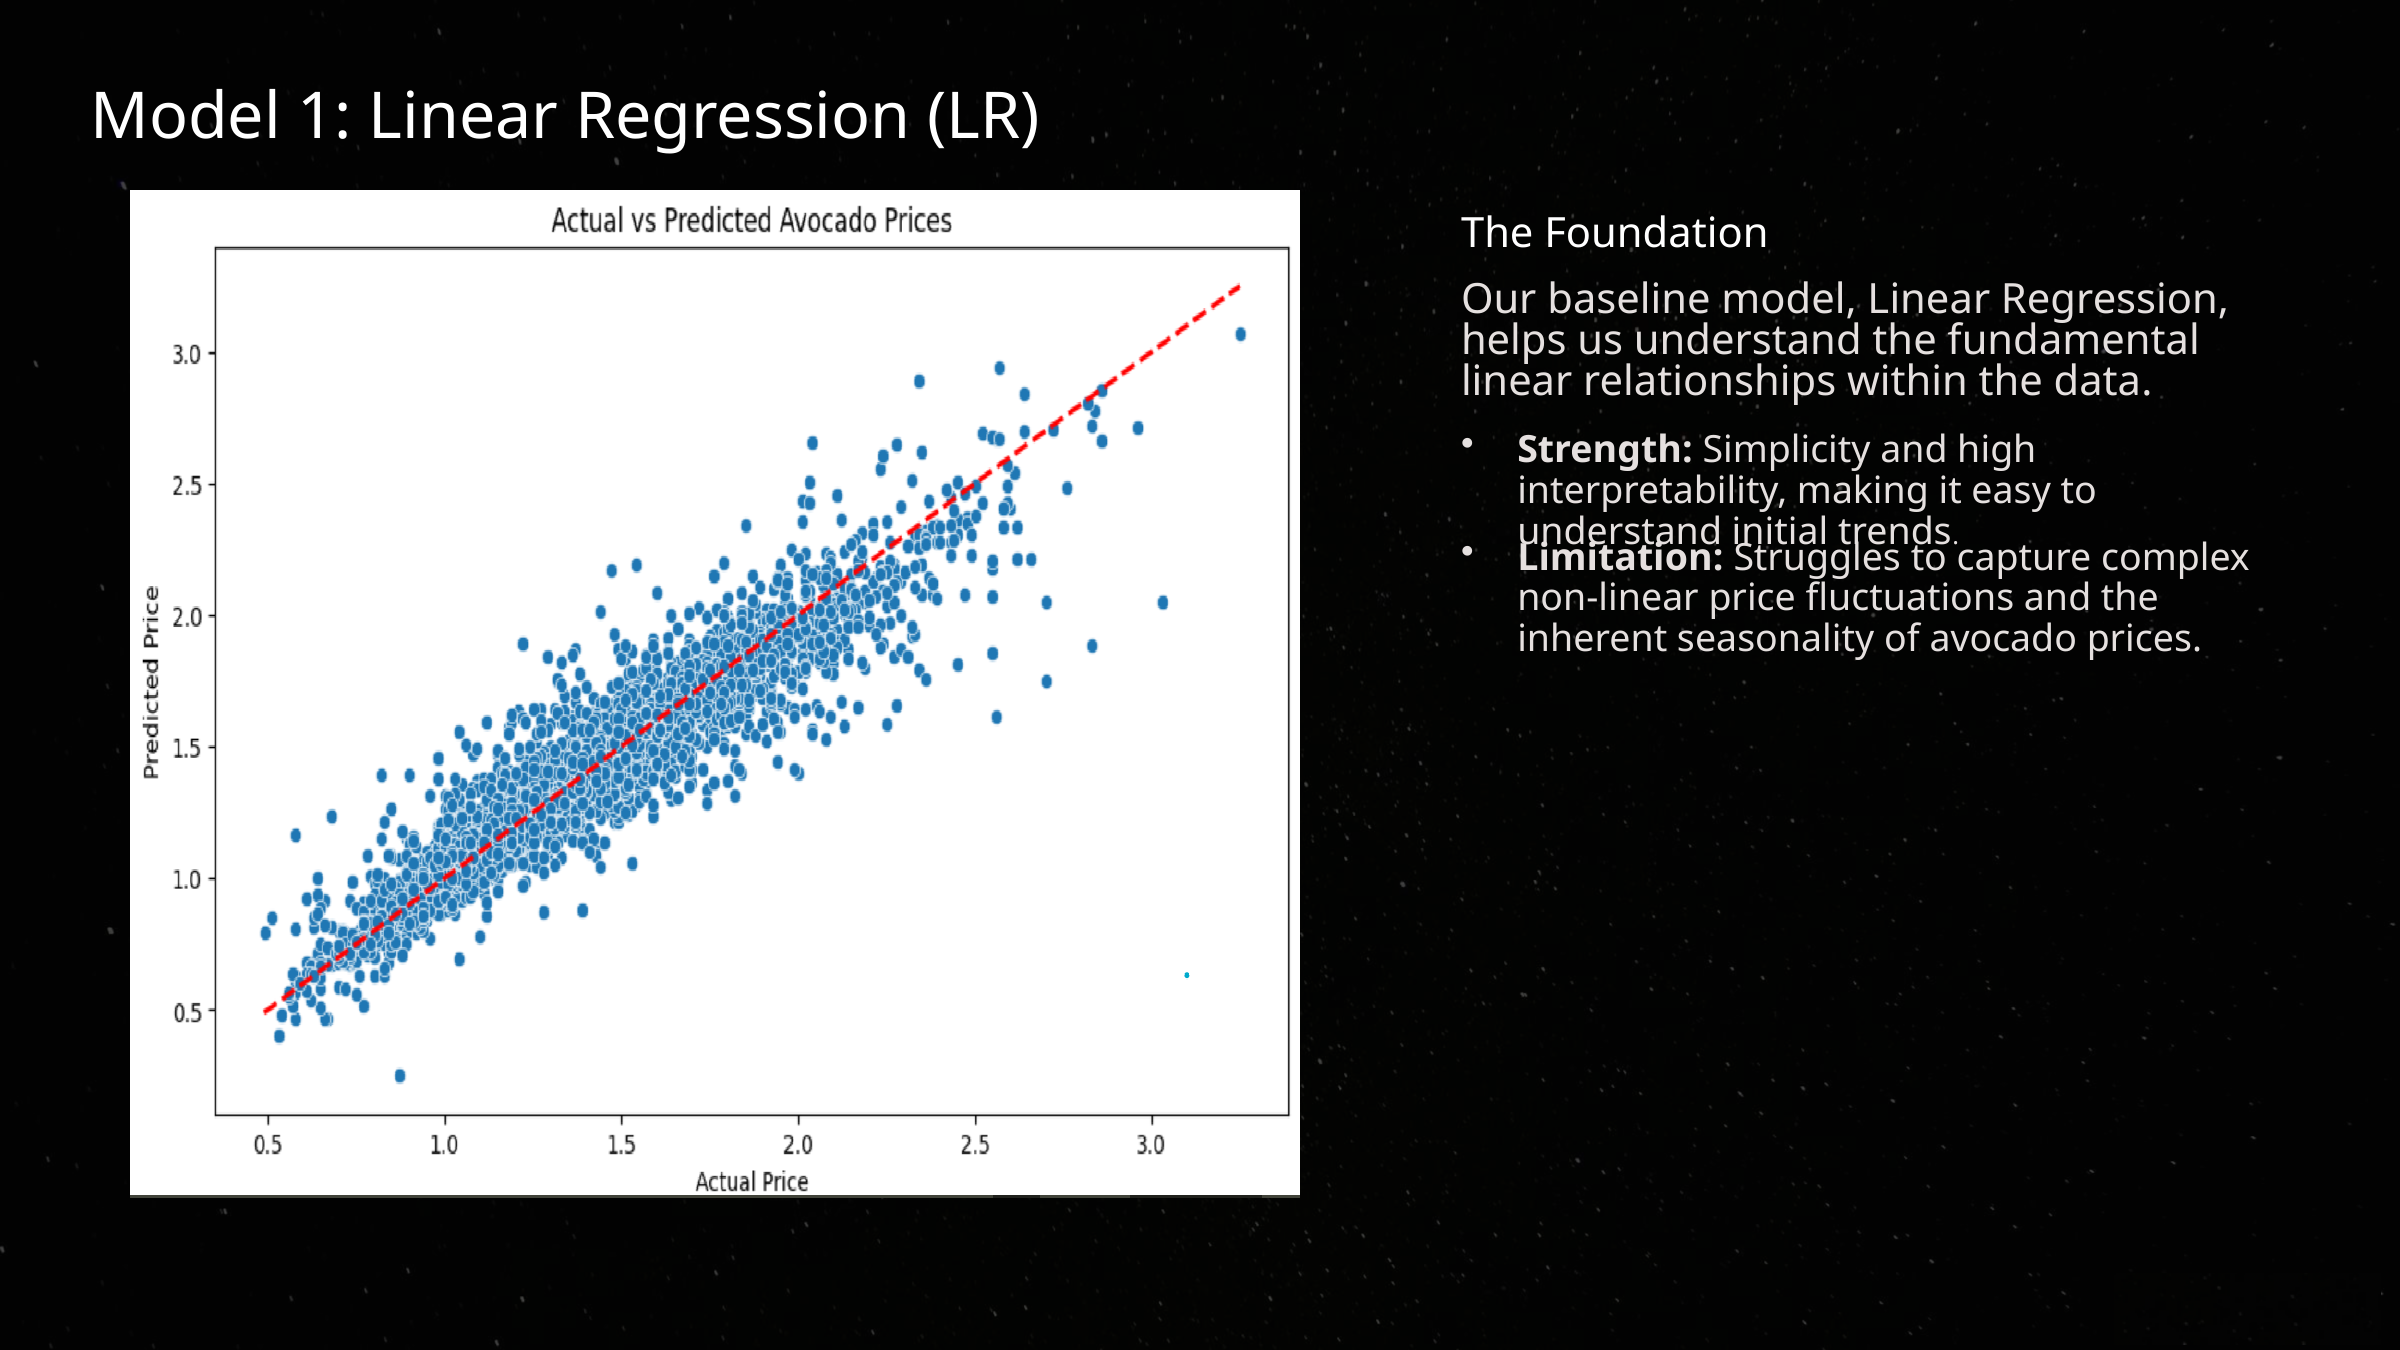

Model 1: Linear Regression (LR)
The Foundation
Our baseline model, Linear Regression, helps us understand the fundamental linear relationships within the data.
Strength: Simplicity and high interpretability, making it easy to understand initial trends.
Limitation: Struggles to capture complex non-linear price fluctuations and the inherent seasonality of avocado prices.